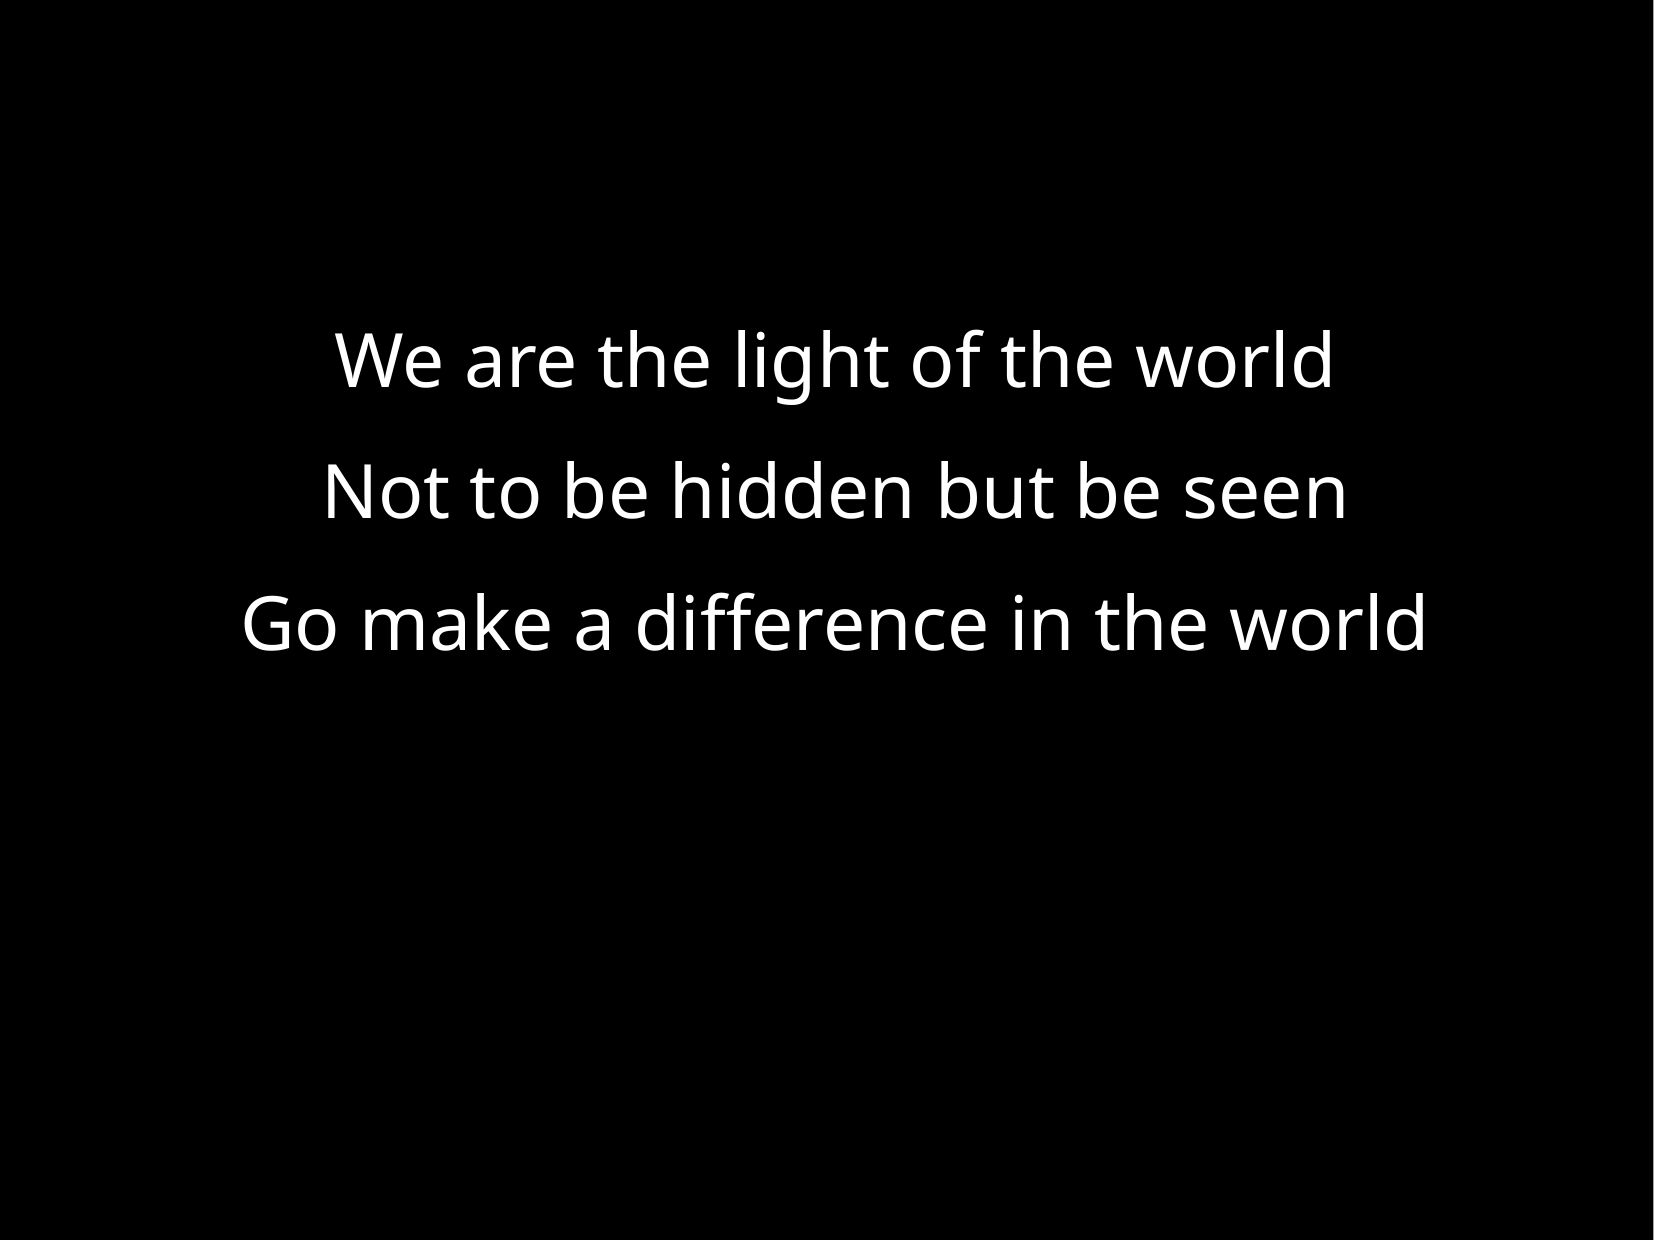

#
We are the light of the world
Not to be hidden but be seen
Go make a difference in the world